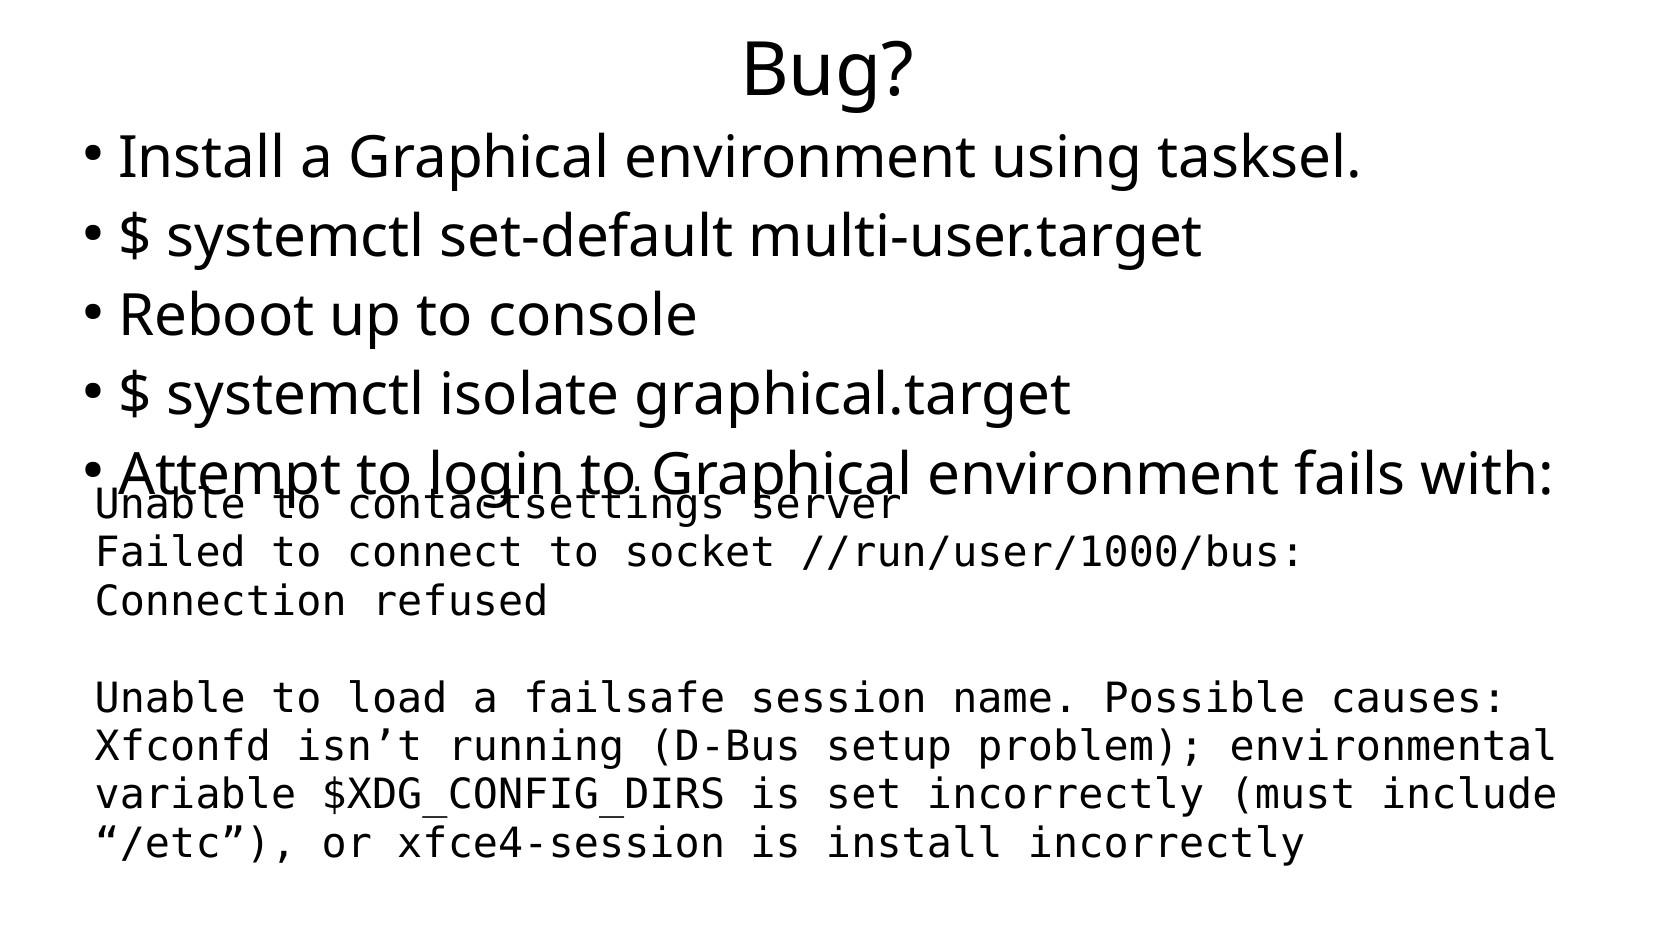

# Bug?
Install a Graphical environment using tasksel.
$ systemctl set-default multi-user.target
Reboot up to console
$ systemctl isolate graphical.target
Attempt to login to Graphical environment fails with:
Unable to contactsettings server
Failed to connect to socket //run/user/1000/bus: Connection refused
Unable to load a failsafe session name. Possible causes:
Xfconfd isn’t running (D-Bus setup problem); environmental variable $XDG_CONFIG_DIRS is set incorrectly (must include “/etc”), or xfce4-session is install incorrectly